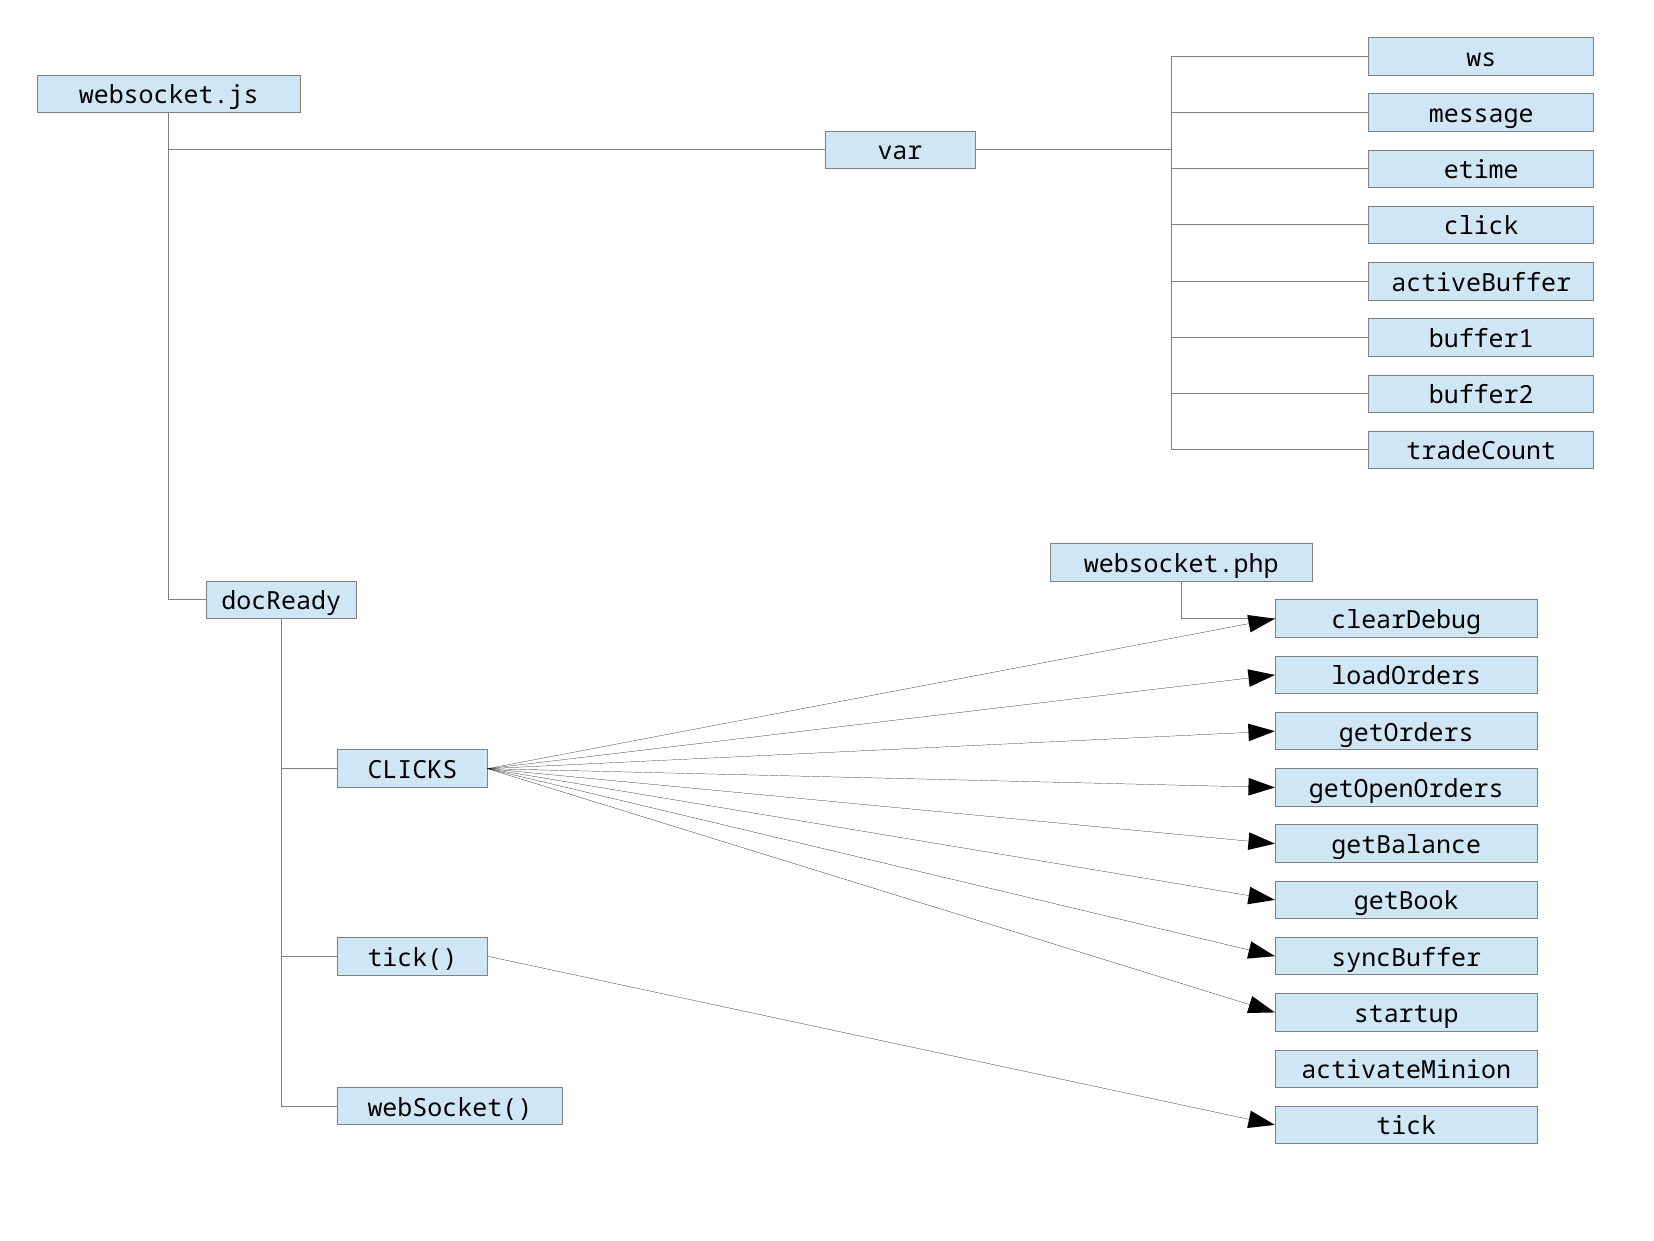

ws
websocket.js
message
var
etime
click
activeBuffer
buffer1
buffer2
tradeCount
websocket.php
docReady
clearDebug
loadOrders
getOrders
CLICKS
getOpenOrders
getBalance
getBook
syncBuffer
tick()
startup
activateMinion
webSocket()
tick